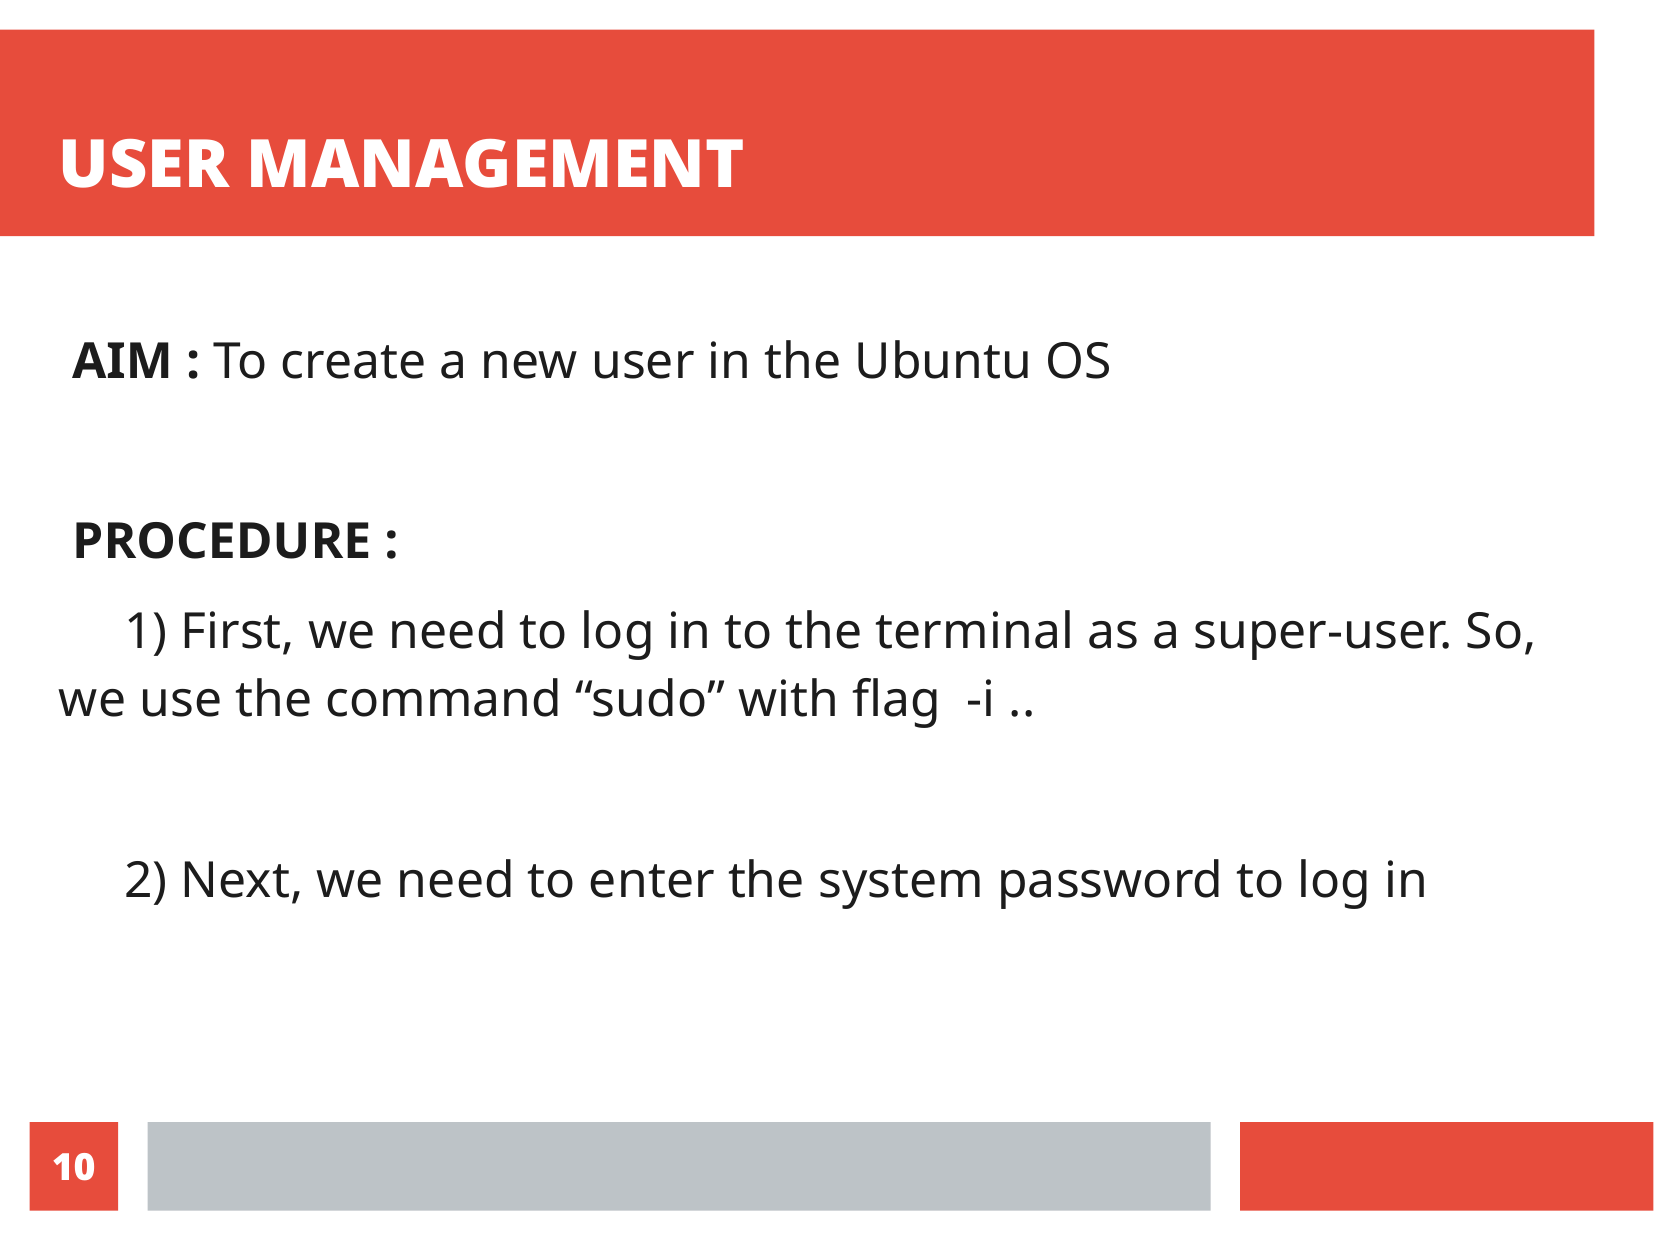

# USER MANAGEMENT
 AIM : To create a new user in the Ubuntu OS
 PROCEDURE :
 1) First, we need to log in to the terminal as a super-user. So, we use the command “sudo” with flag -i ..
 2) Next, we need to enter the system password to log in
10